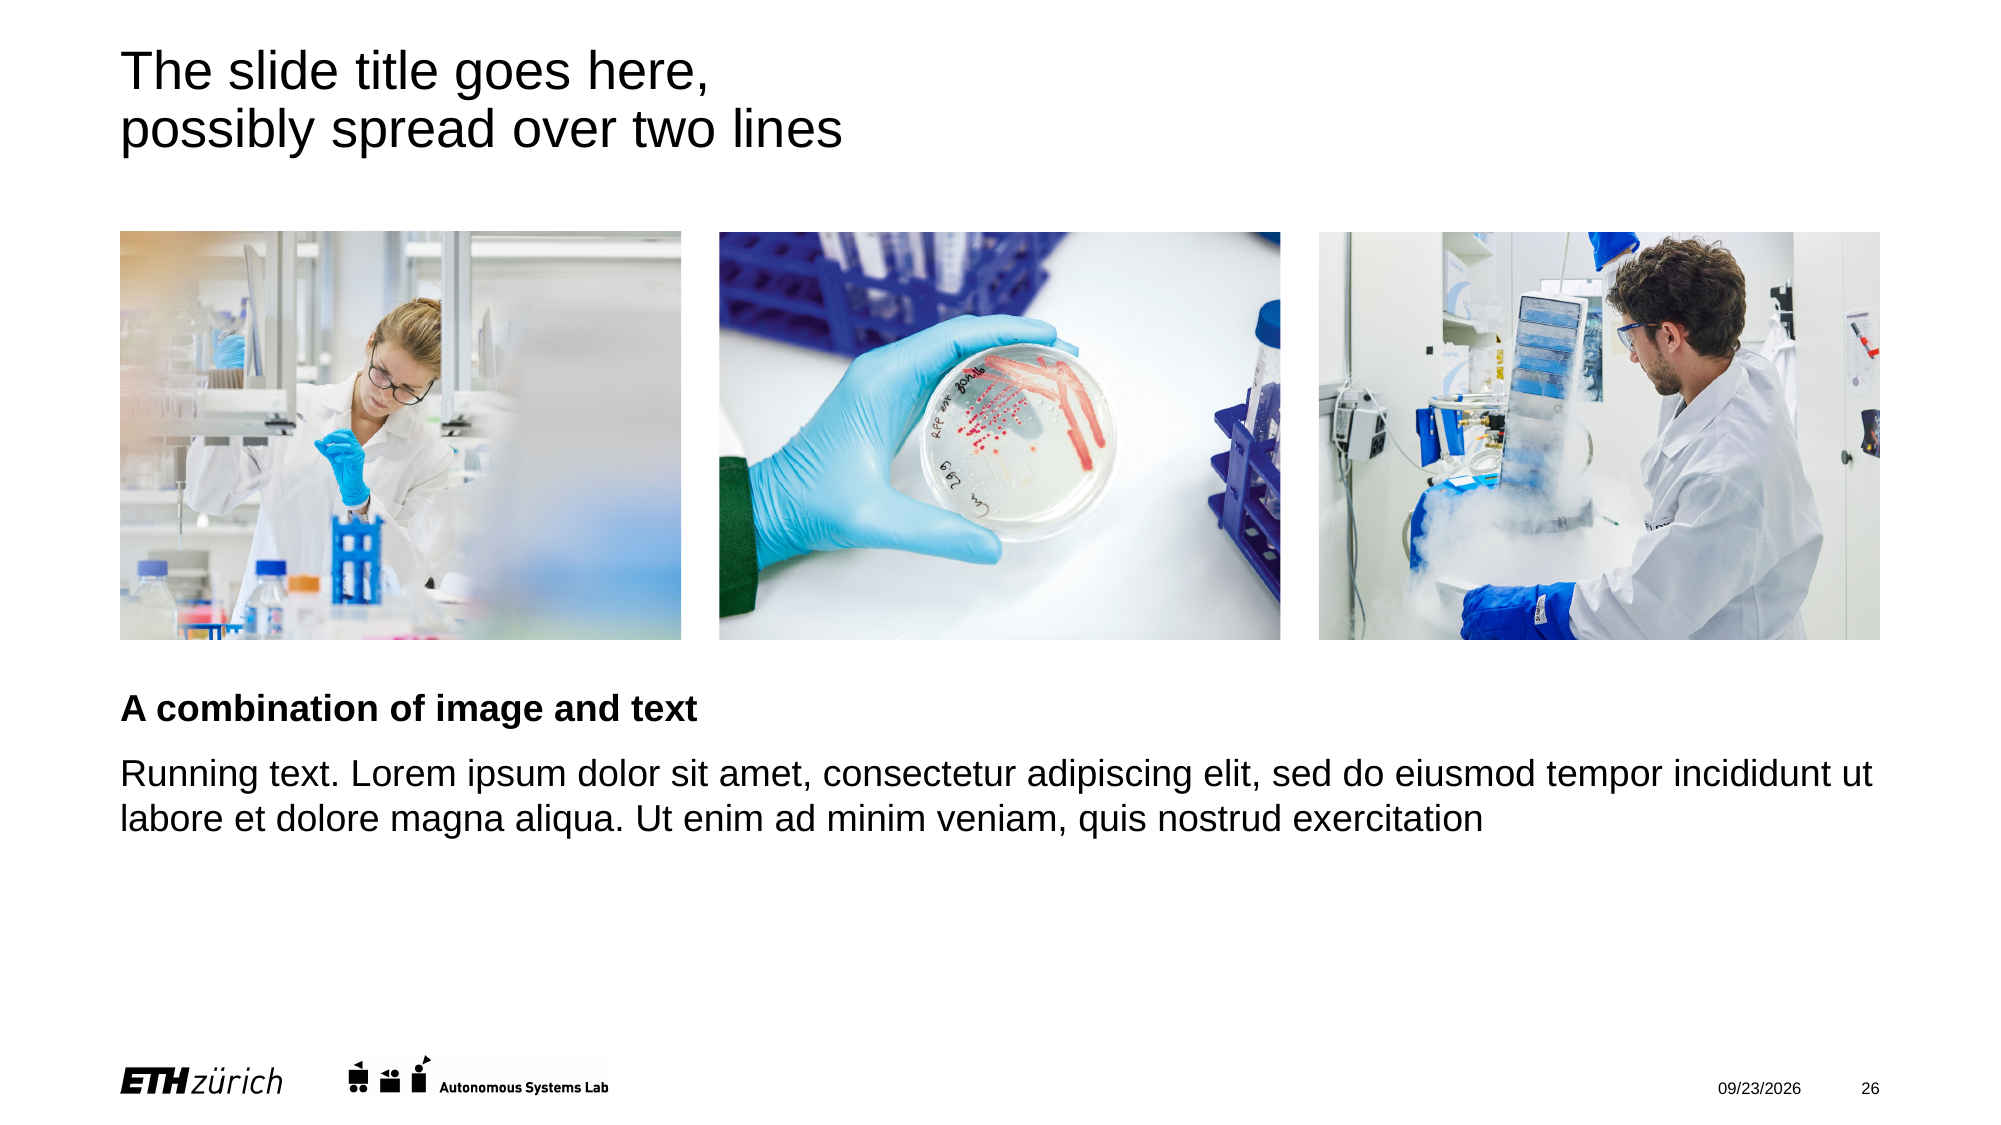

# The slide title goes here, possibly spread over two lines
A combination of image and text
Running text. Lorem ipsum dolor sit amet, consectetur adipiscing elit, sed do eiusmod tempor incididunt ut labore et dolore magna aliqua. Ut enim ad minim veniam, quis nostrud exercitation